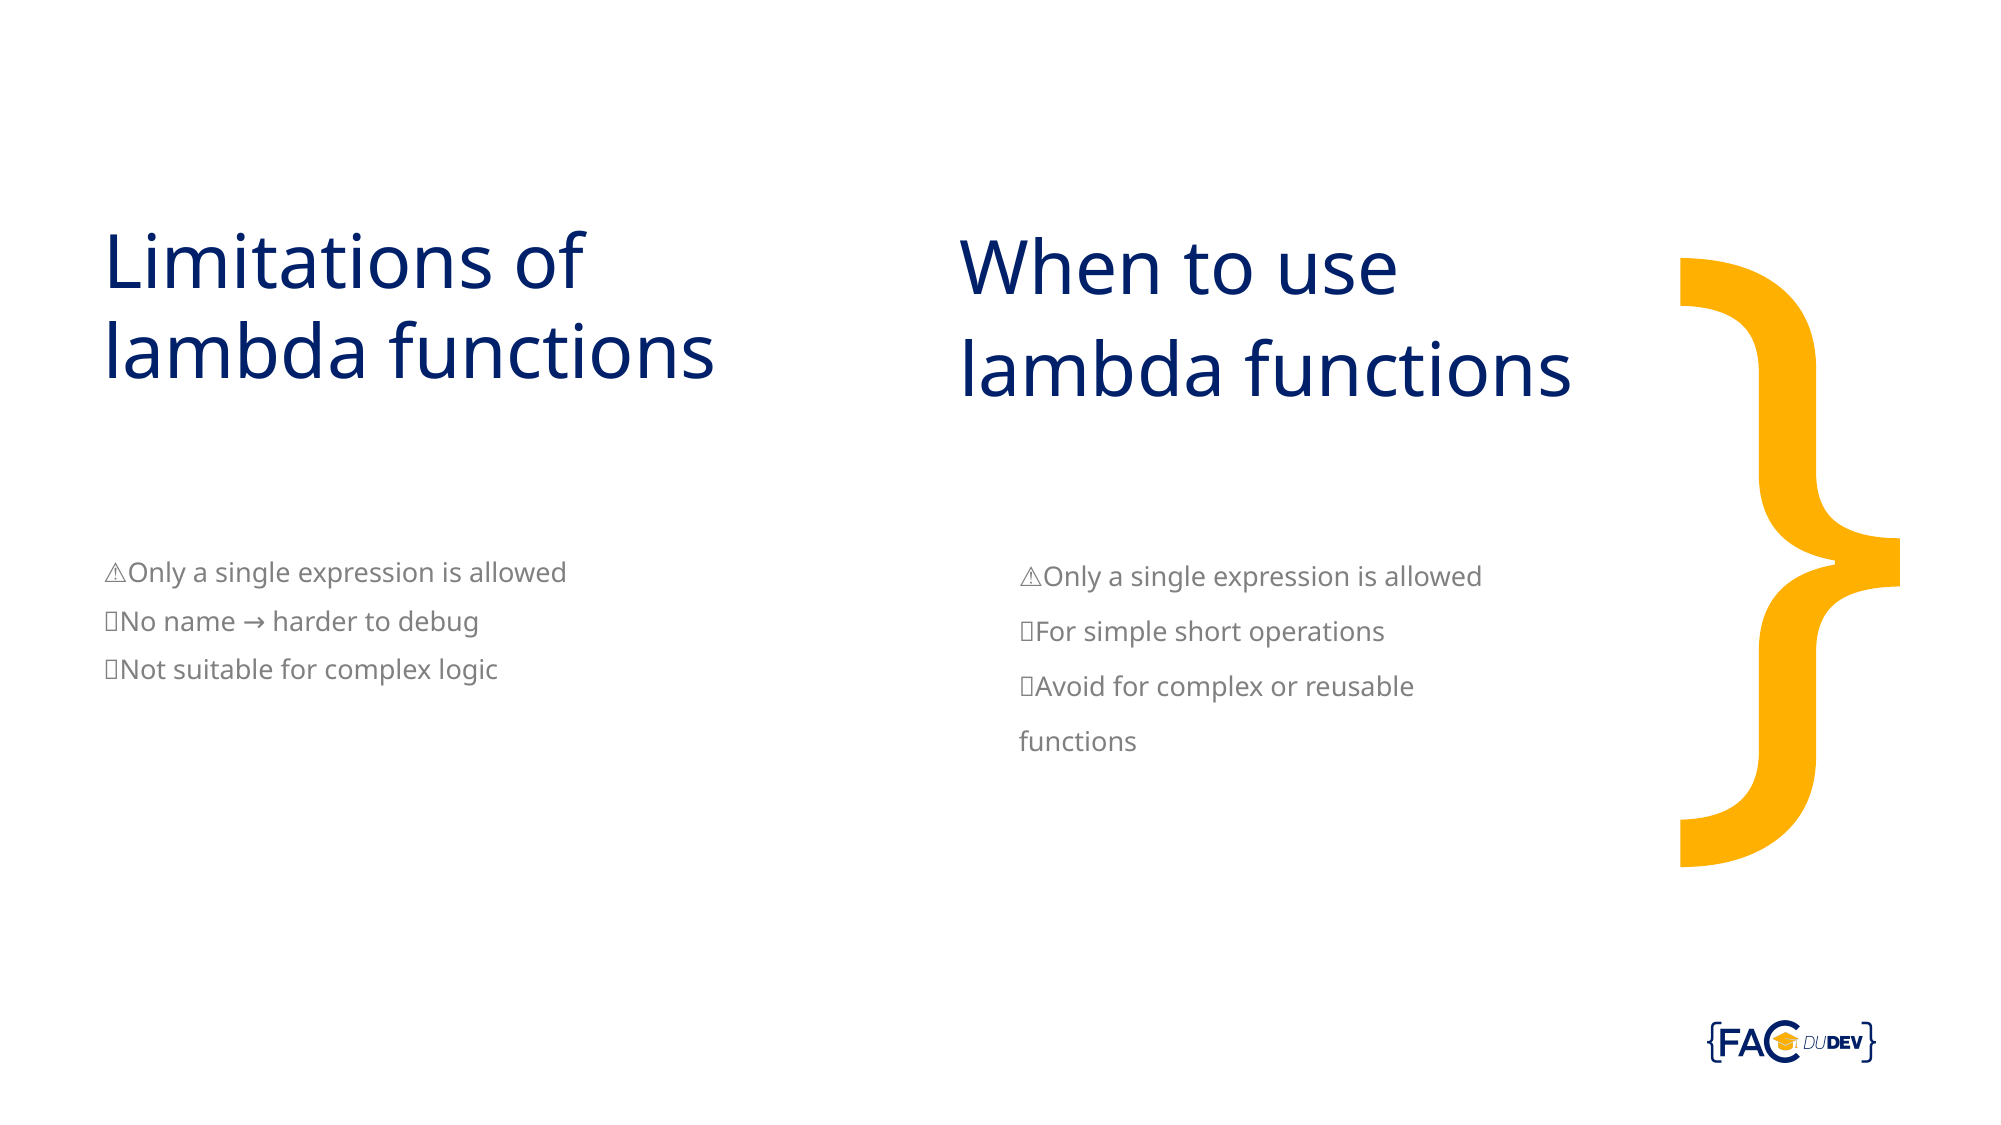

Limitations of lambda functions
When to use lambda functions
⚠️Only a single expression is allowed
❌No name → harder to debug
❌Not suitable for complex logic
⚠️Only a single expression is allowed
❌For simple short operations
❌Avoid for complex or reusable functions
2019.All Rights Reserved